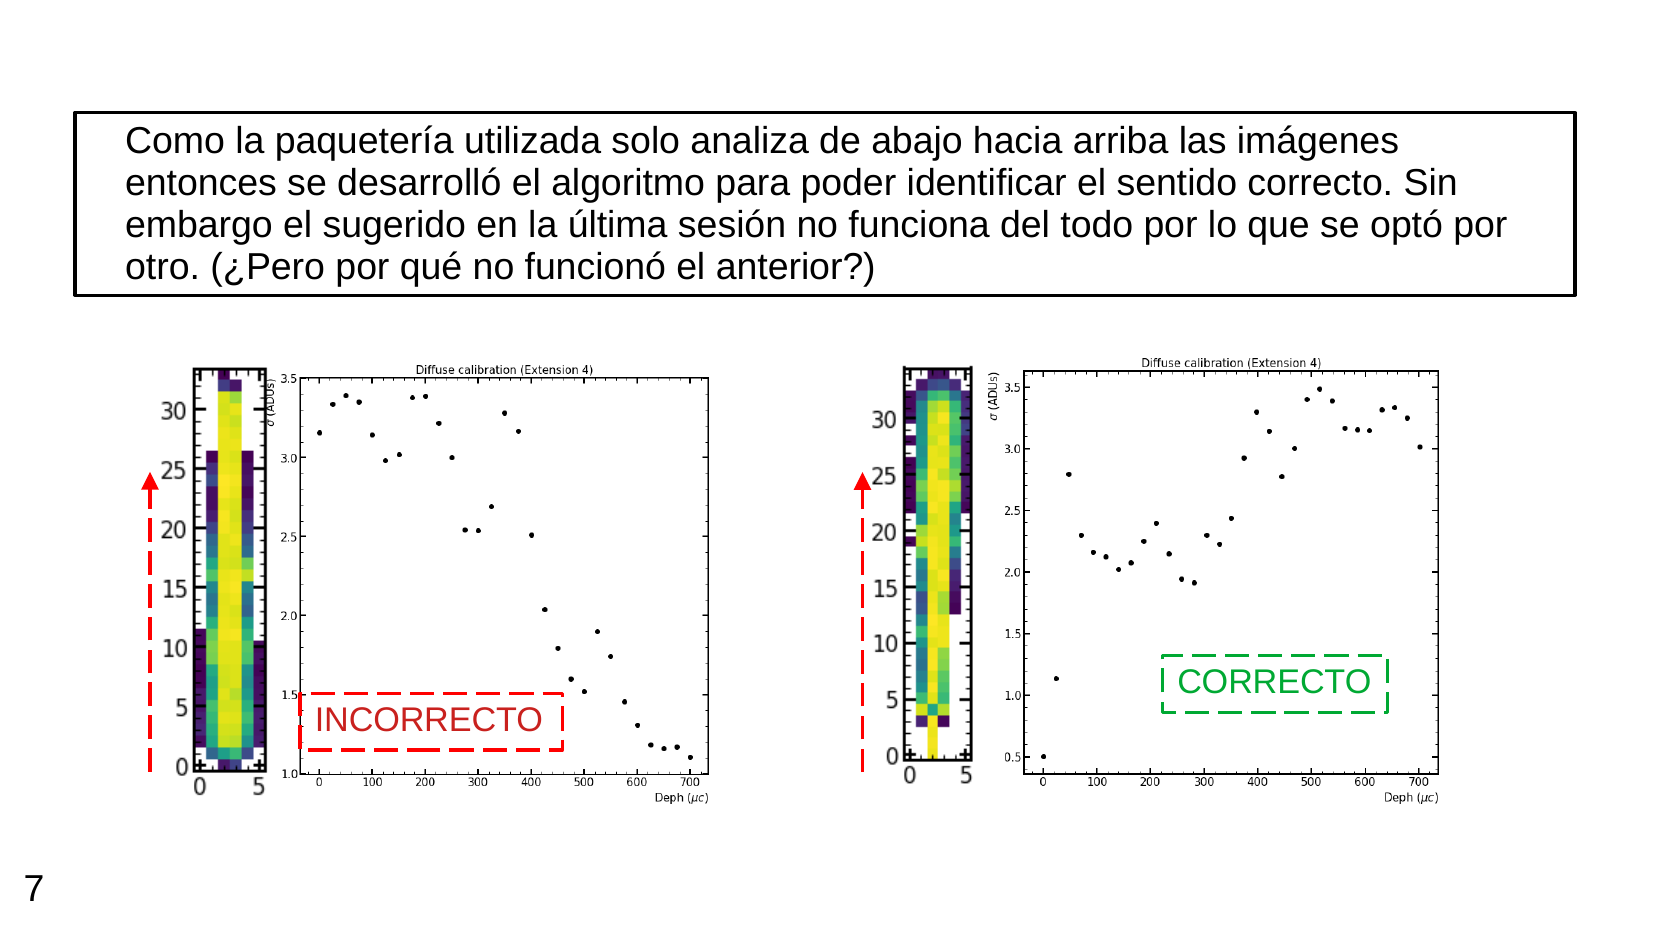

Como la paquetería utilizada solo analiza de abajo hacia arriba las imágenes entonces se desarrolló el algoritmo para poder identificar el sentido correcto. Sin embargo el sugerido en la última sesión no funciona del todo por lo que se optó por otro. (¿Pero por qué no funcionó el anterior?)
CORRECTO
INCORRECTO